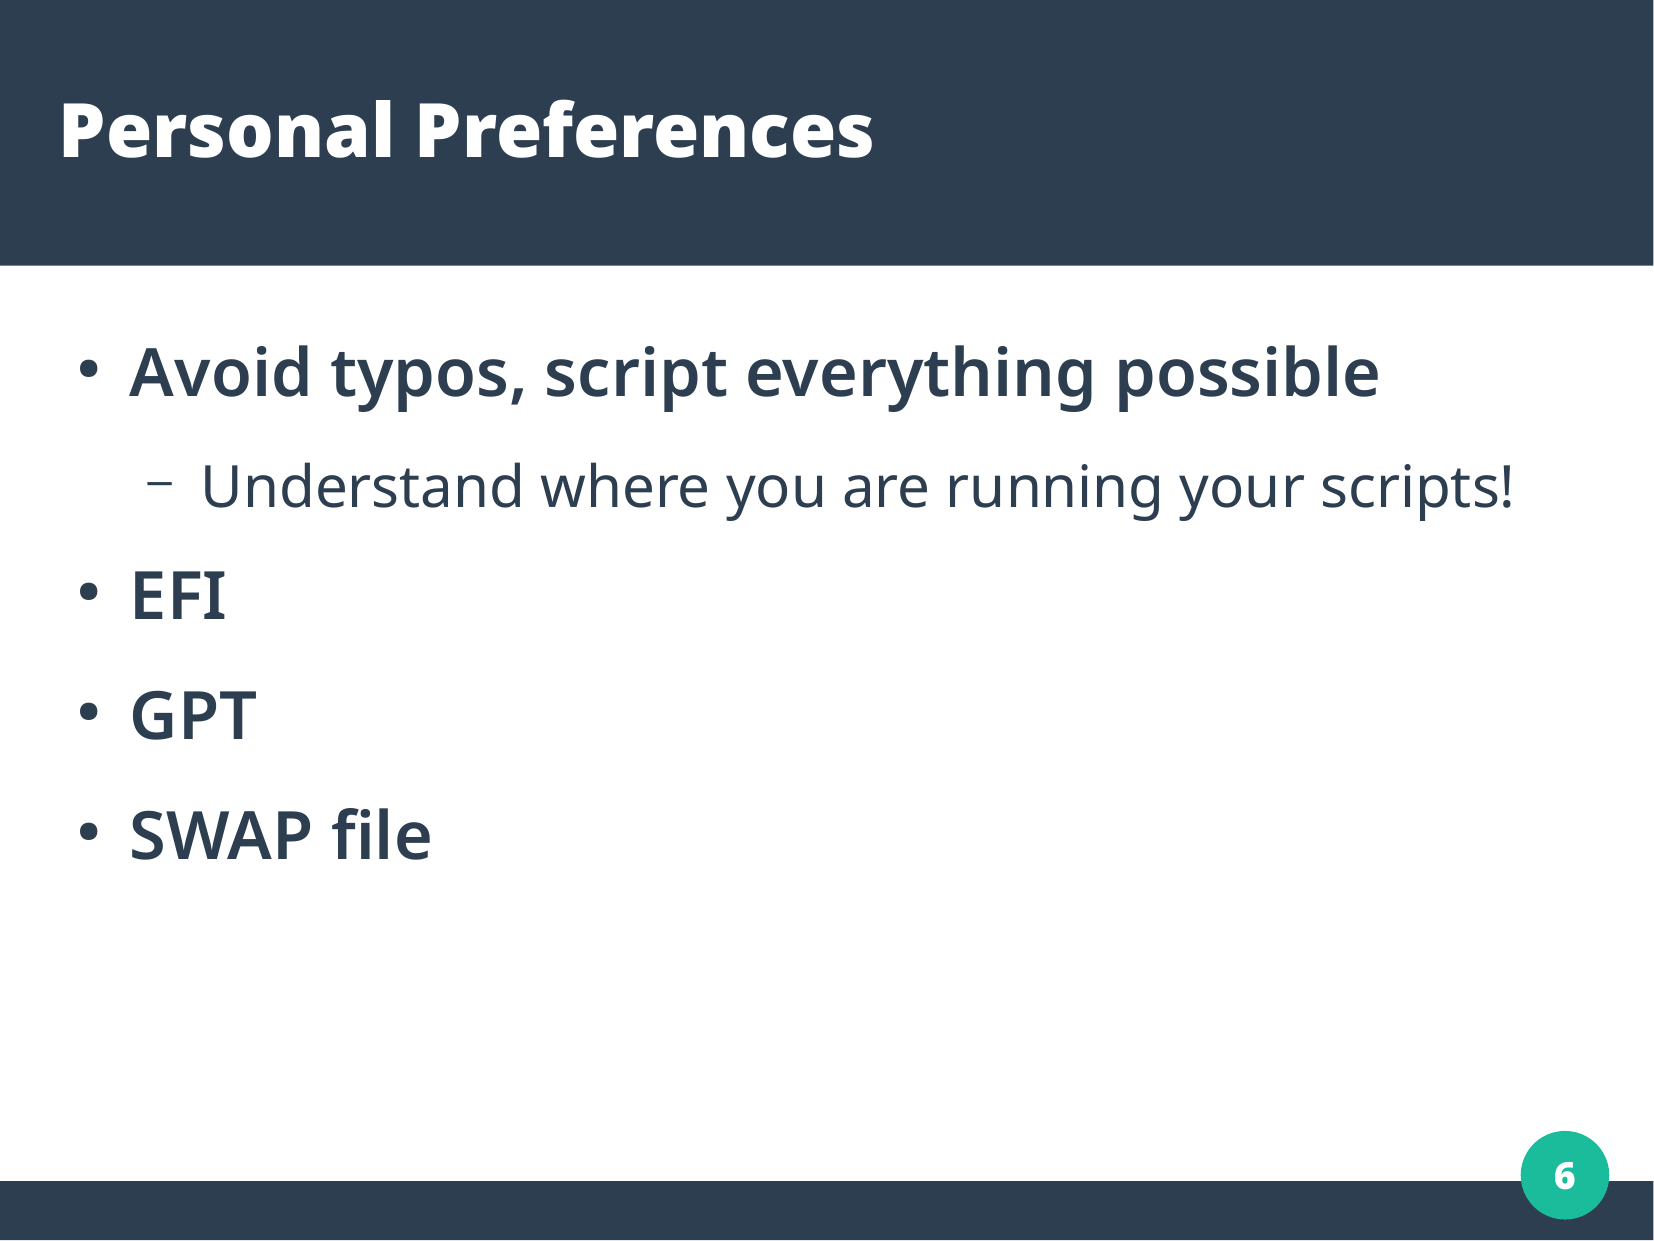

# Personal Preferences
Avoid typos, script everything possible
Understand where you are running your scripts!
EFI
GPT
SWAP file
6